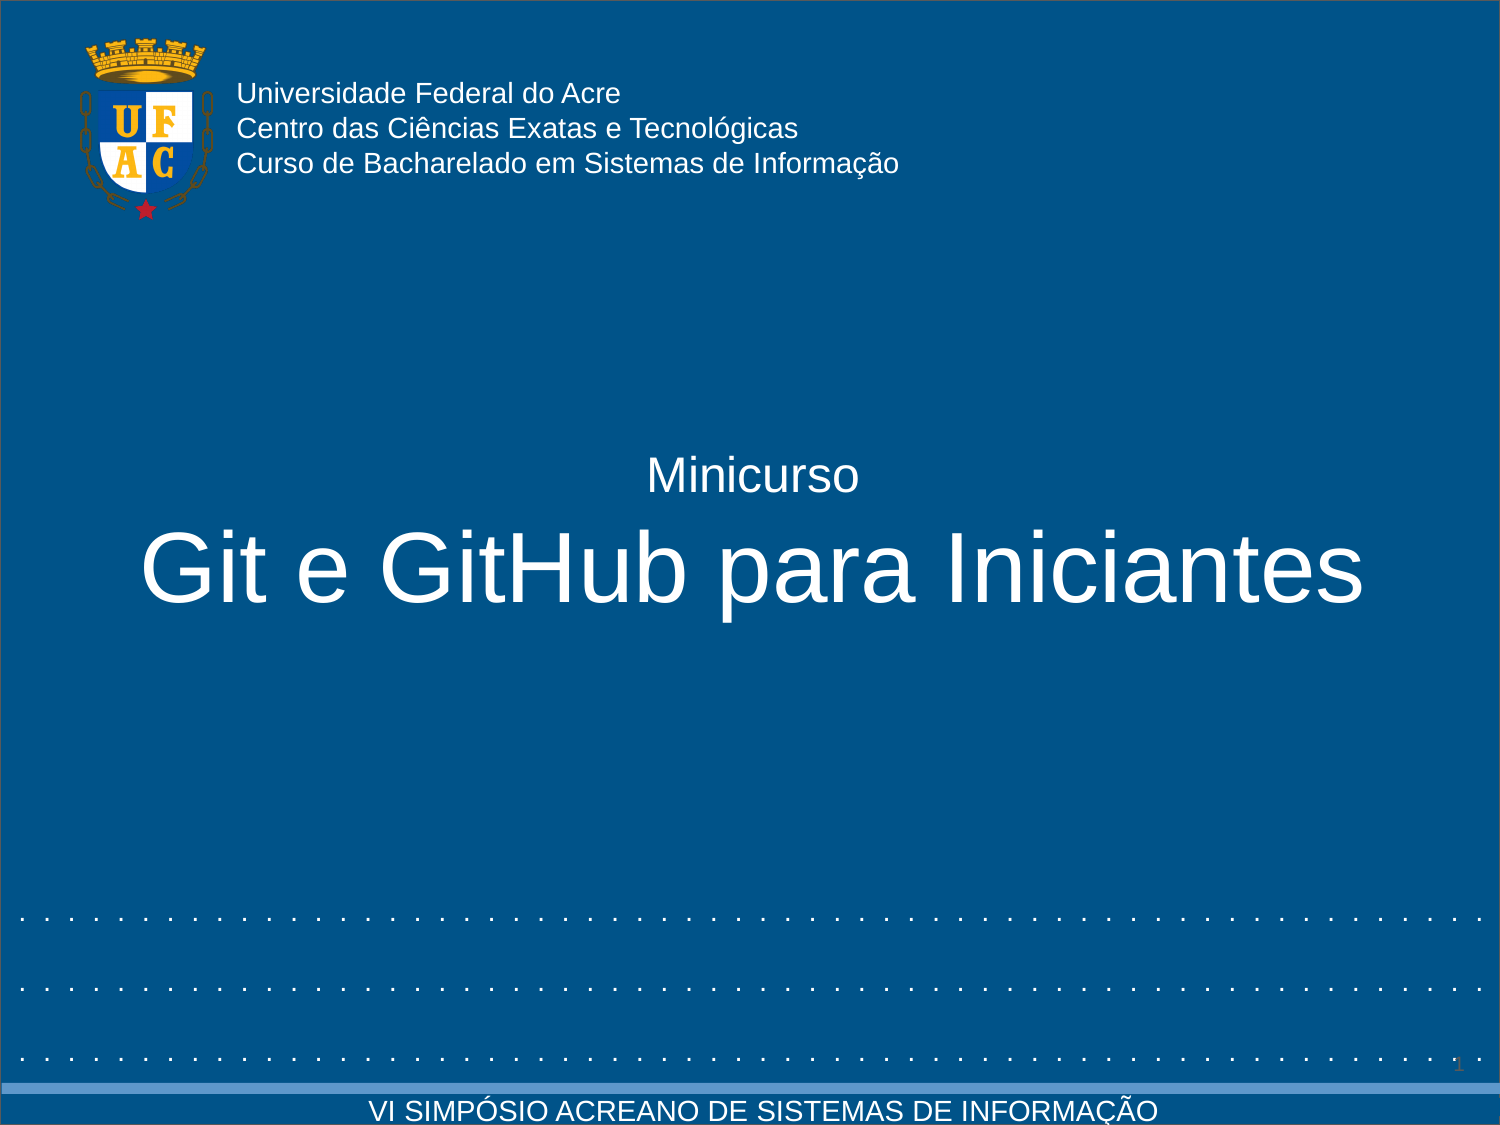

Universidade Federal do Acre
Centro das Ciências Exatas e Tecnológicas
Curso de Bacharelado em Sistemas de Informação
# Apresentação
Minicurso
Git e GitHub para Iniciantes
. . . . . . . . . . . . . . . . . . . . . . . . . . . . . . . . . . . . . . . . . . . . . . . . . . . . . . . . . . . .
. . . . . . . . . . . . . . . . . . . . . . . . . . . . . . . . . . . . . . . . . . . . . . . . . . . . . . . . . . . .
. . . . . . . . . . . . . . . . . . . . . . . . . . . . . . . . . . . . . . . . . . . . . . . . . . . . . . . . . . . .
. . . . . . . . . . . . . . . . . . . . . . . . . . . . . . . . . . . . . . . . . . . . . . . . . . . . . . . . . . . .
. . . . . . . . . . . . . . . . . . . . . . . . . . . . . . . . . . . . . . . . . . . . . . . . . . . . . . . . . . . .
VI SIMPÓSIO ACREANO DE SISTEMAS DE INFORMAÇÃO